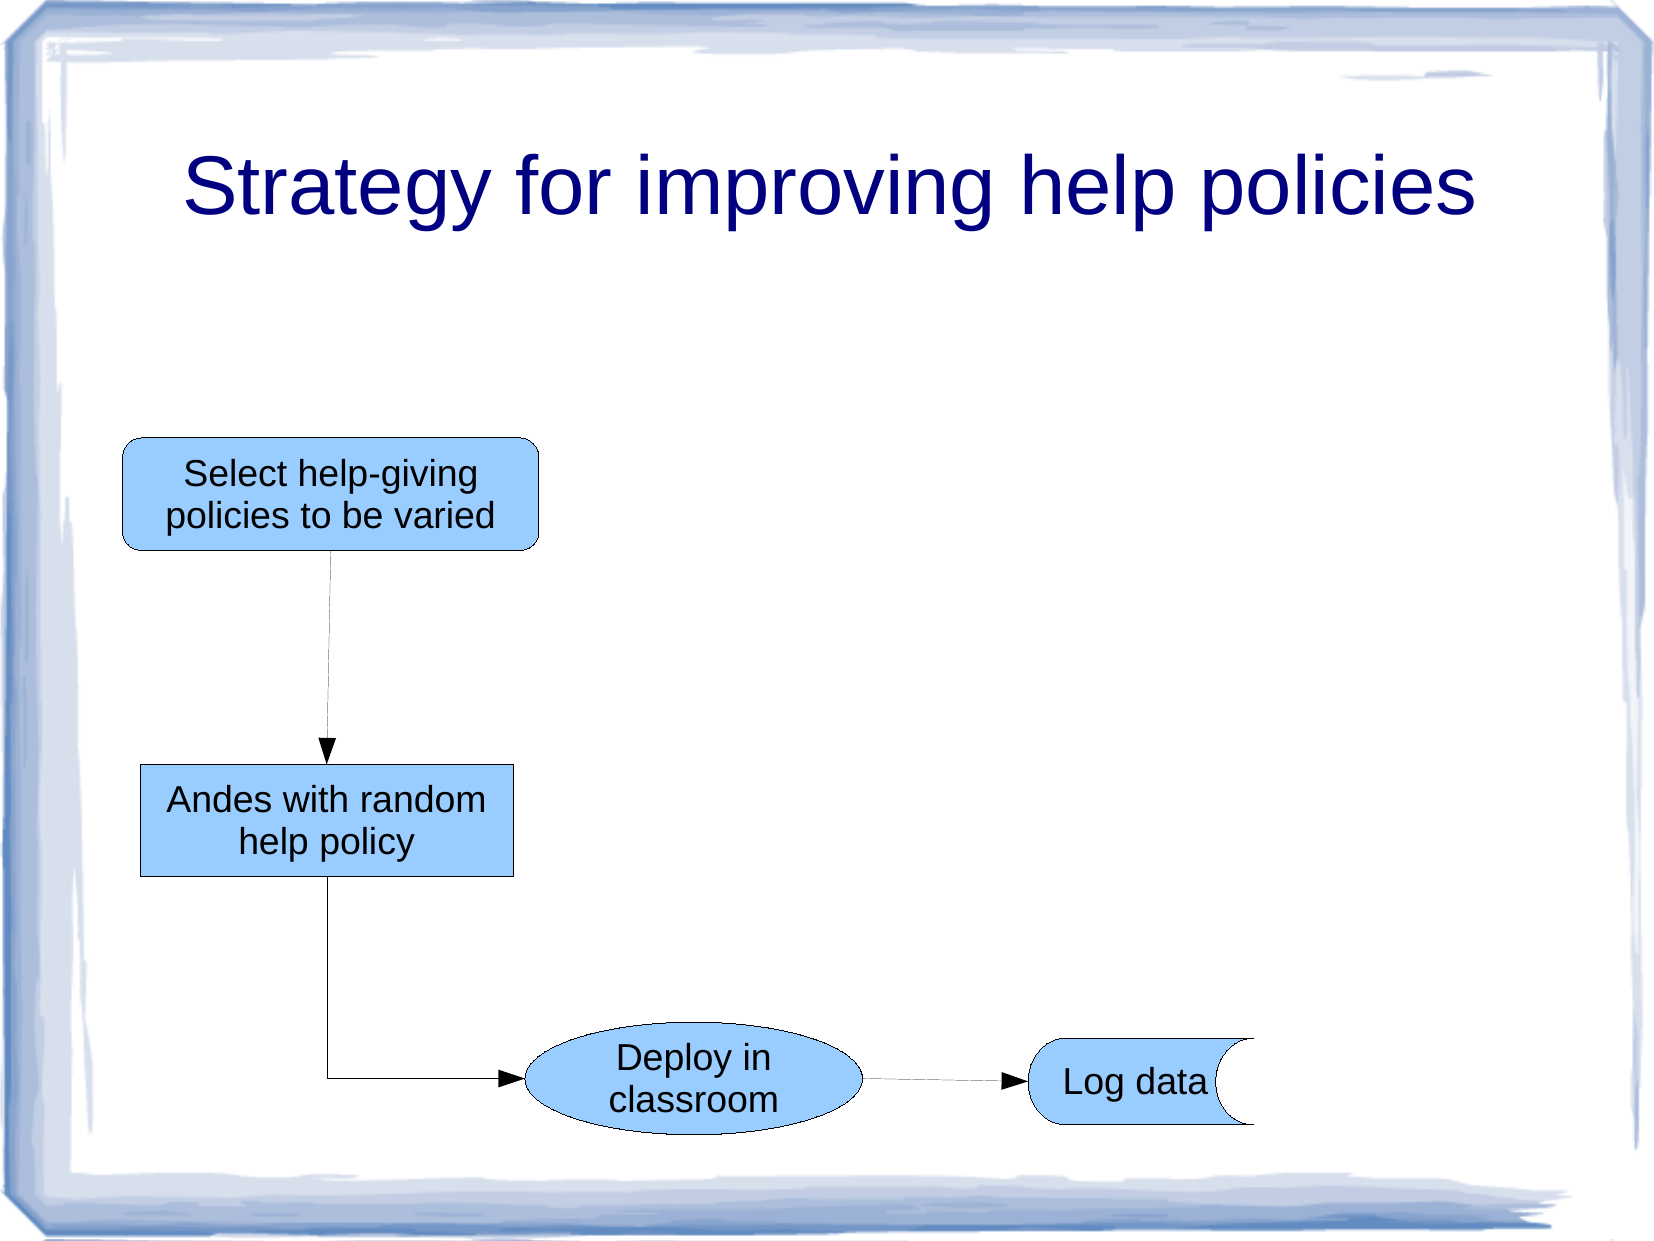

# Strategy for improving help policies
Select help-giving policies to be varied
Andes with random help policy
Deploy in classroom
Log data